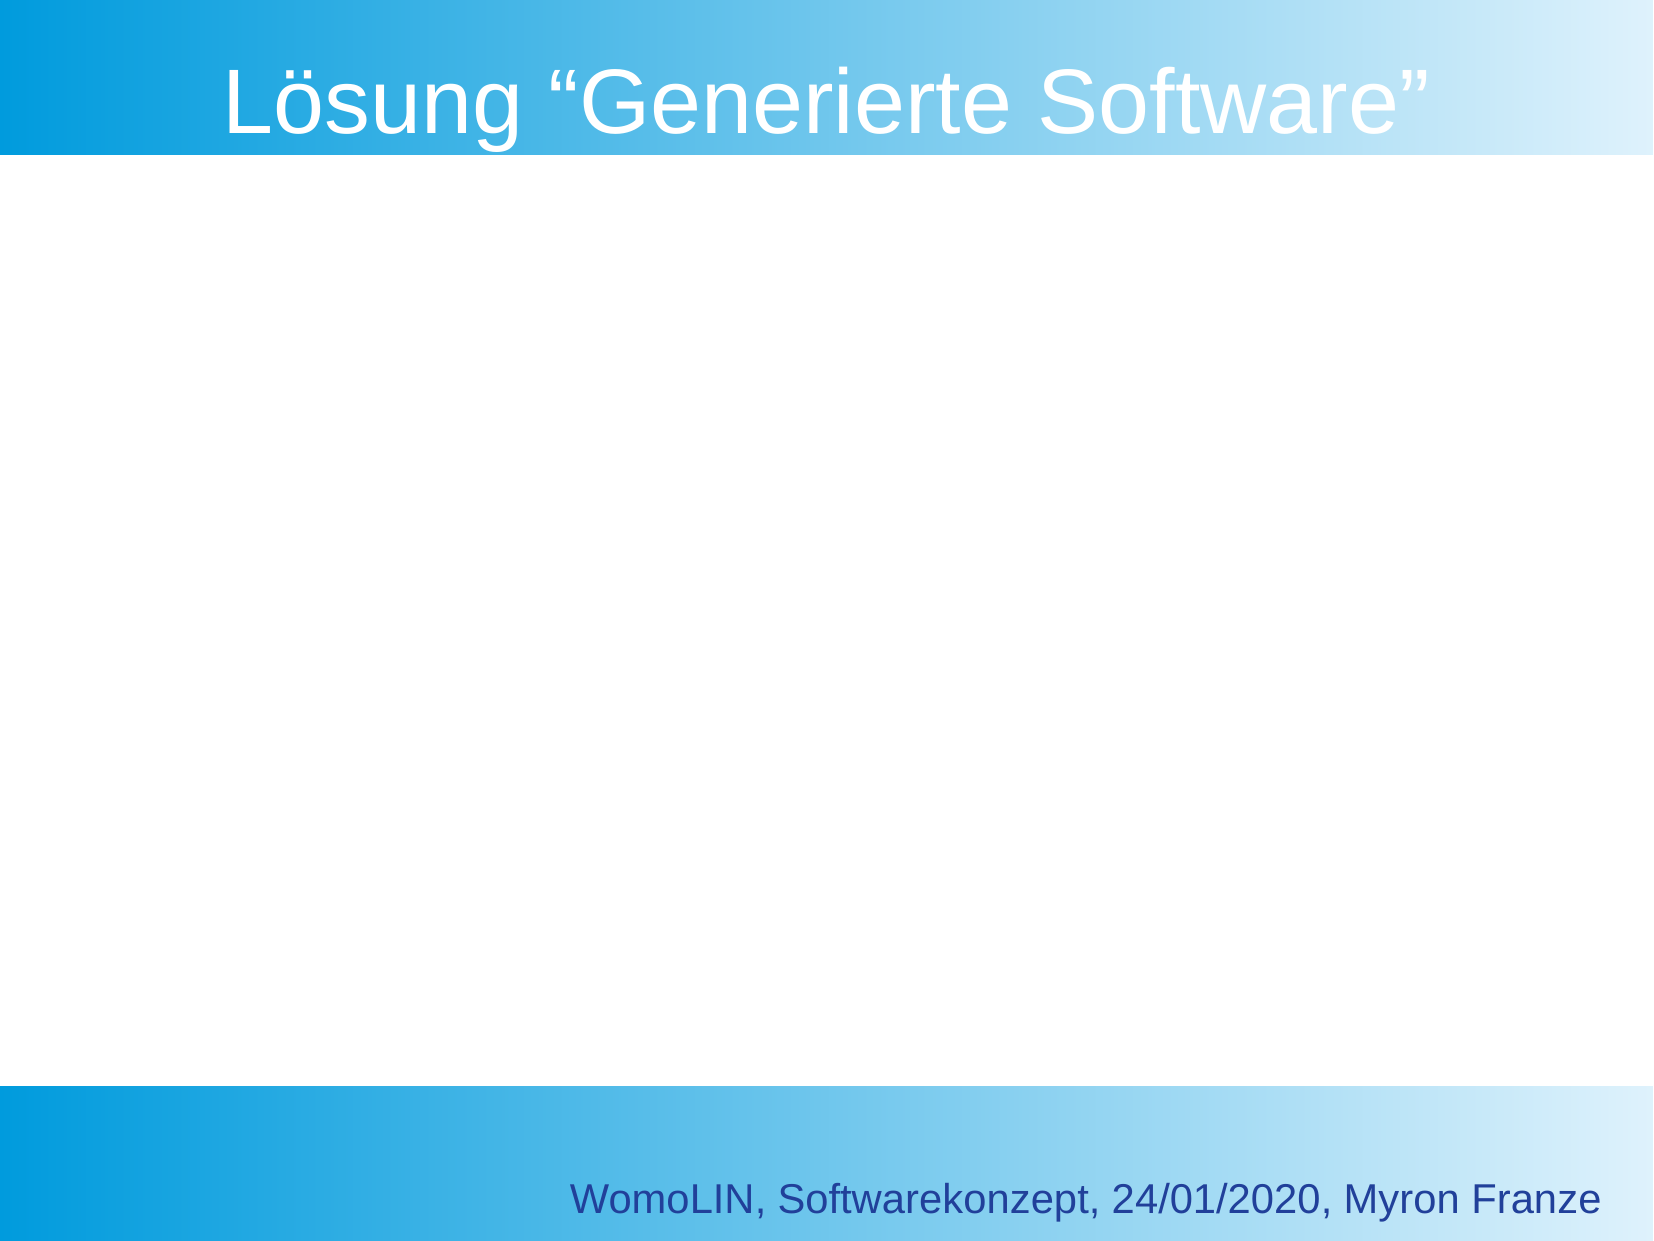

# Lösung “Generierte Software”
WomoLIN, Softwarekonzept, 24/01/2020, Myron Franze